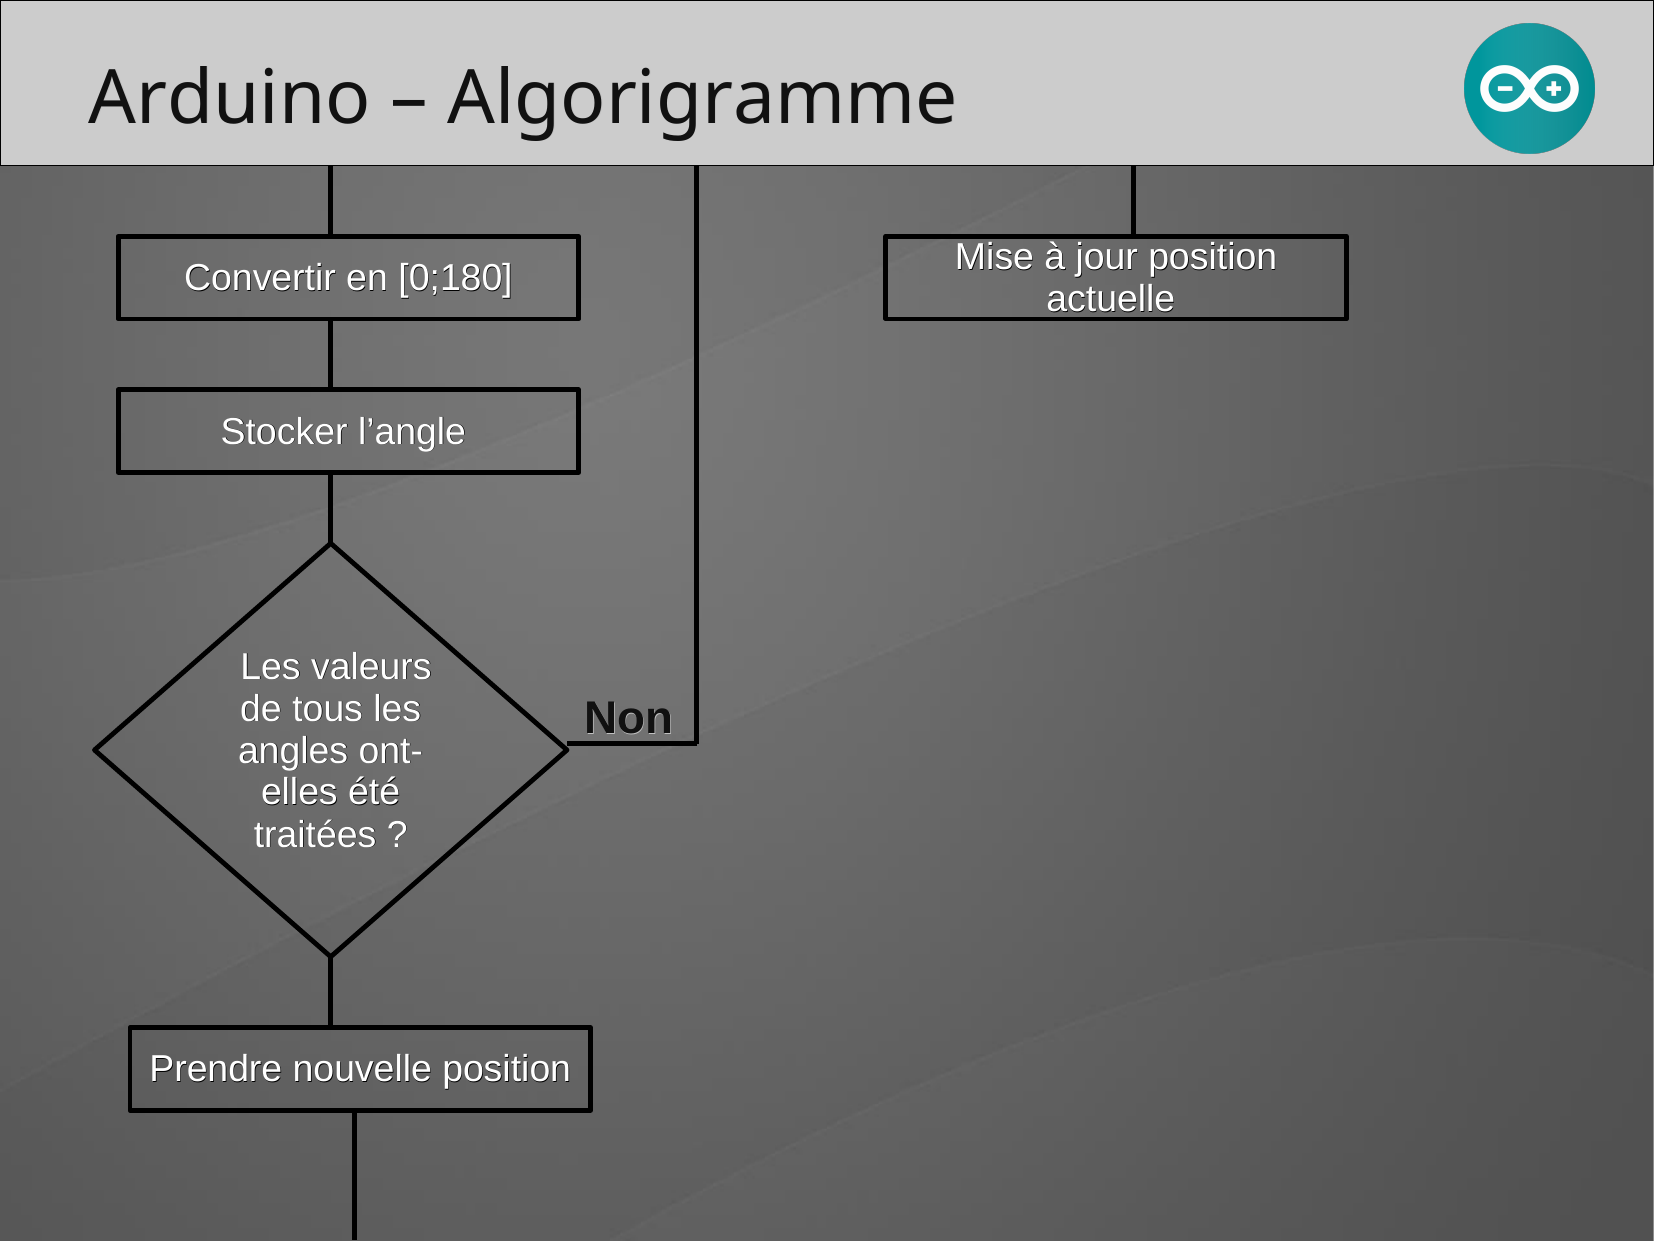

Arduino – Algorigramme
Convertir en [0;180]
Mise à jour position actuelle
Stocker l’angle
 Les valeurs de tous les angles ont-elles été traitées ?
Non
Prendre nouvelle position